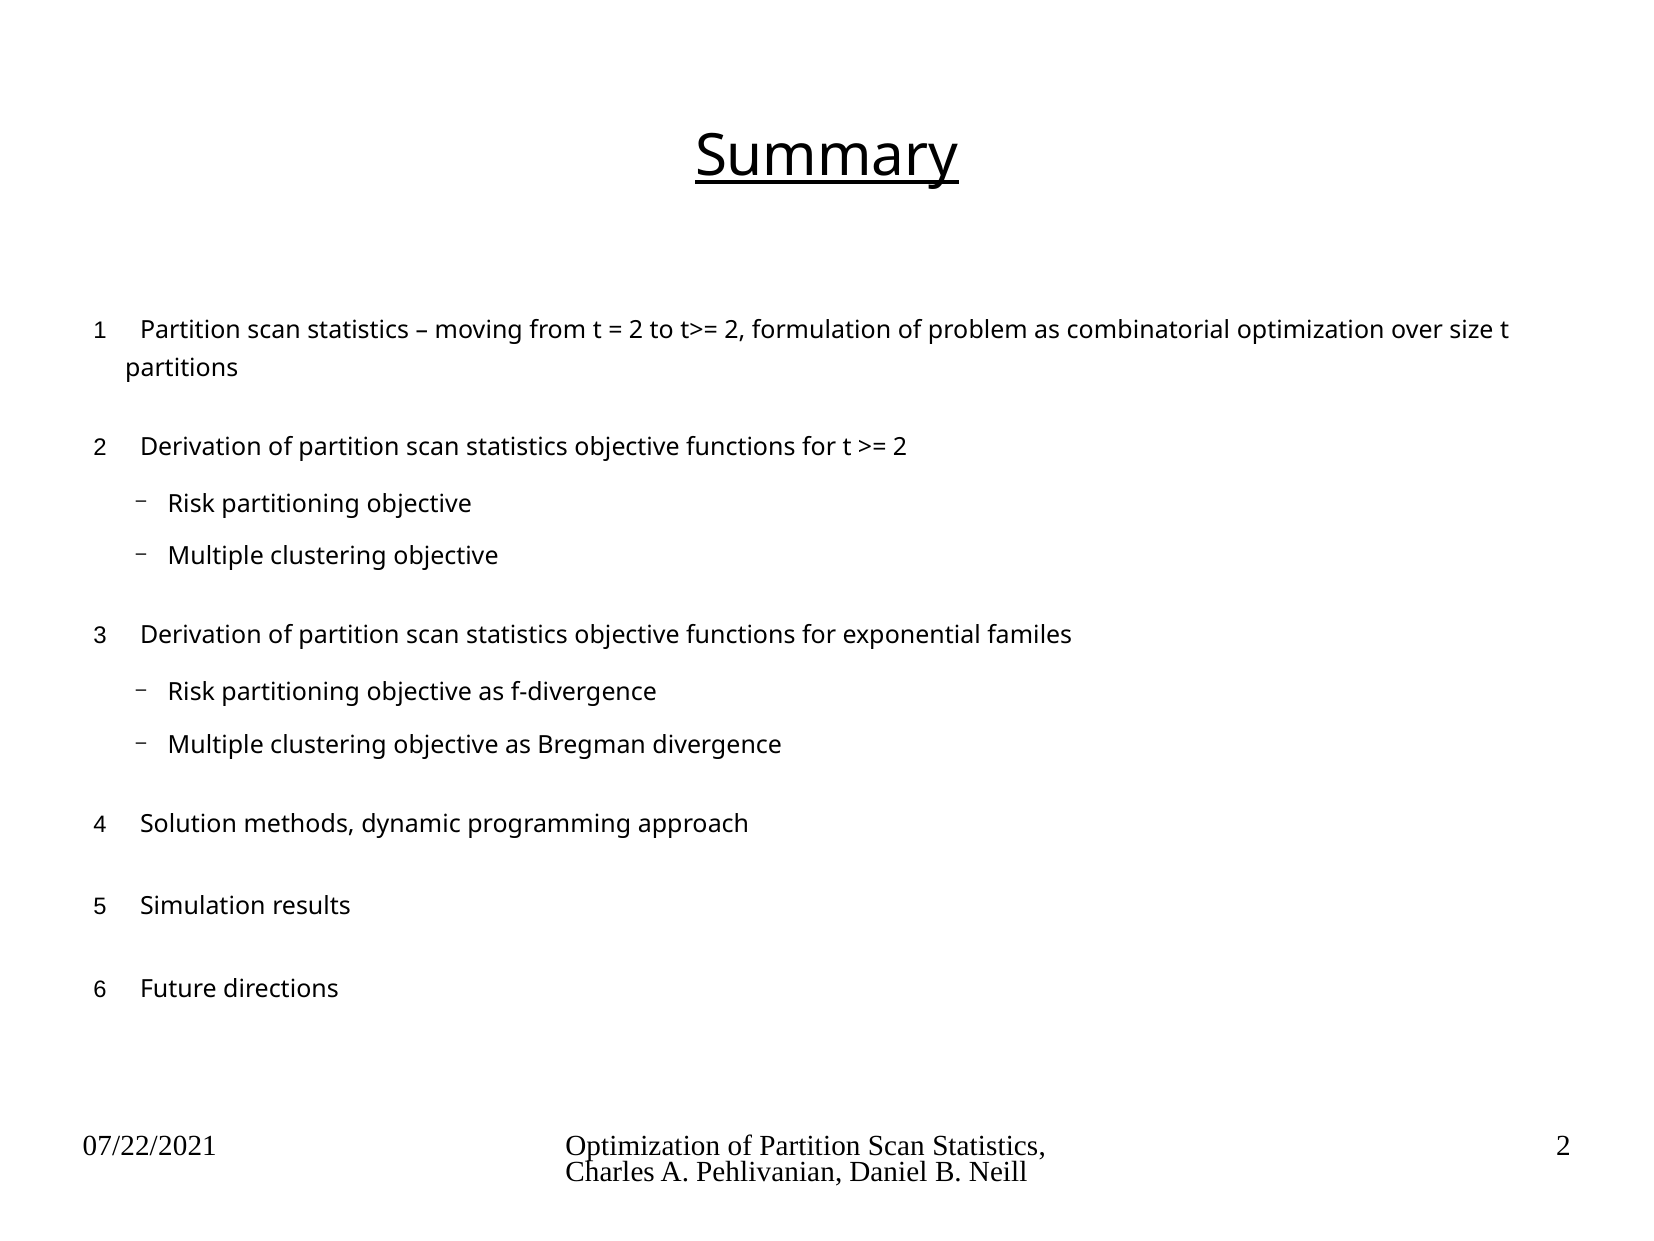

# Summary
 Partition scan statistics – moving from t = 2 to t>= 2, formulation of problem as combinatorial optimization over size t partitions
 Derivation of partition scan statistics objective functions for t >= 2
Risk partitioning objective
Multiple clustering objective
 Derivation of partition scan statistics objective functions for exponential familes
Risk partitioning objective as f-divergence
Multiple clustering objective as Bregman divergence
 Solution methods, dynamic programming approach
 Simulation results
 Future directions
07/22/2021
Optimization of Partition Scan Statistics, Charles A. Pehlivanian, Daniel B. Neill
2